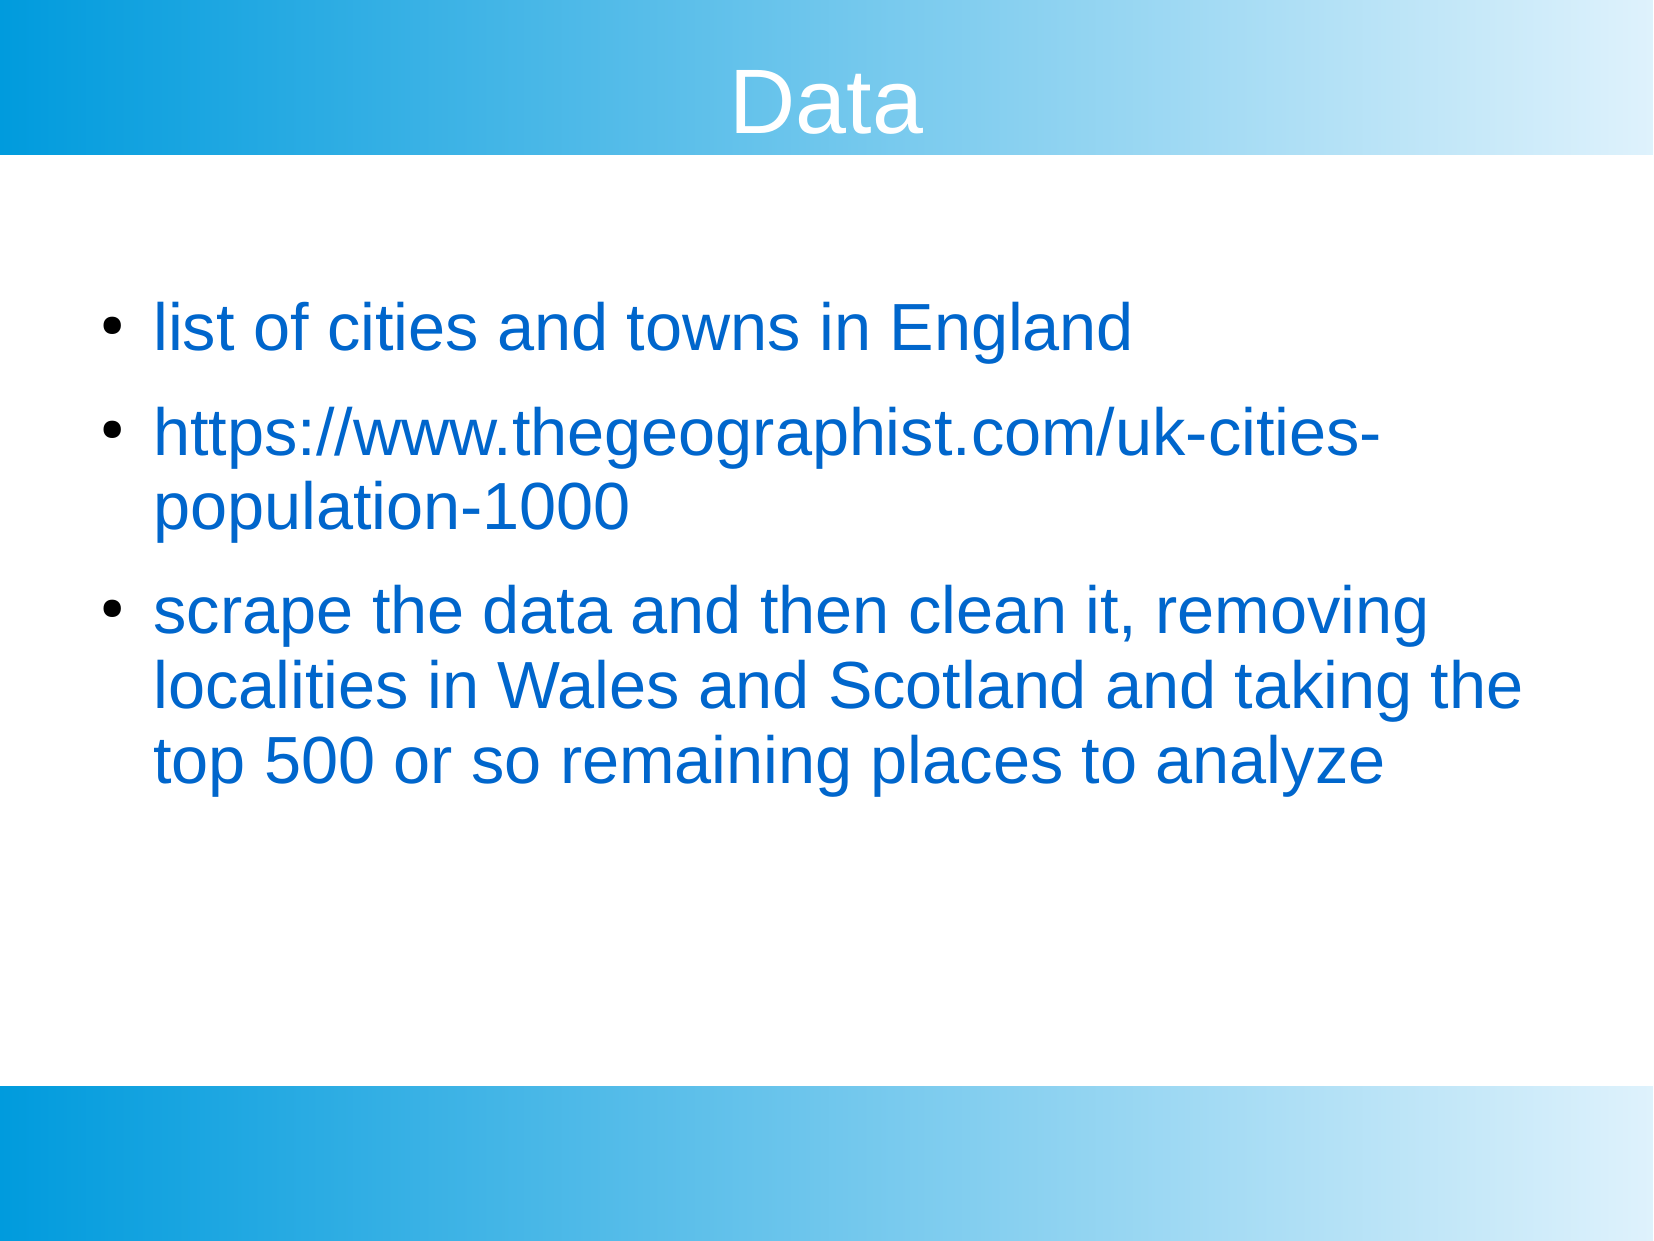

# Data
list of cities and towns in England
https://www.thegeographist.com/uk-cities-population-1000
scrape the data and then clean it, removing localities in Wales and Scotland and taking the top 500 or so remaining places to analyze